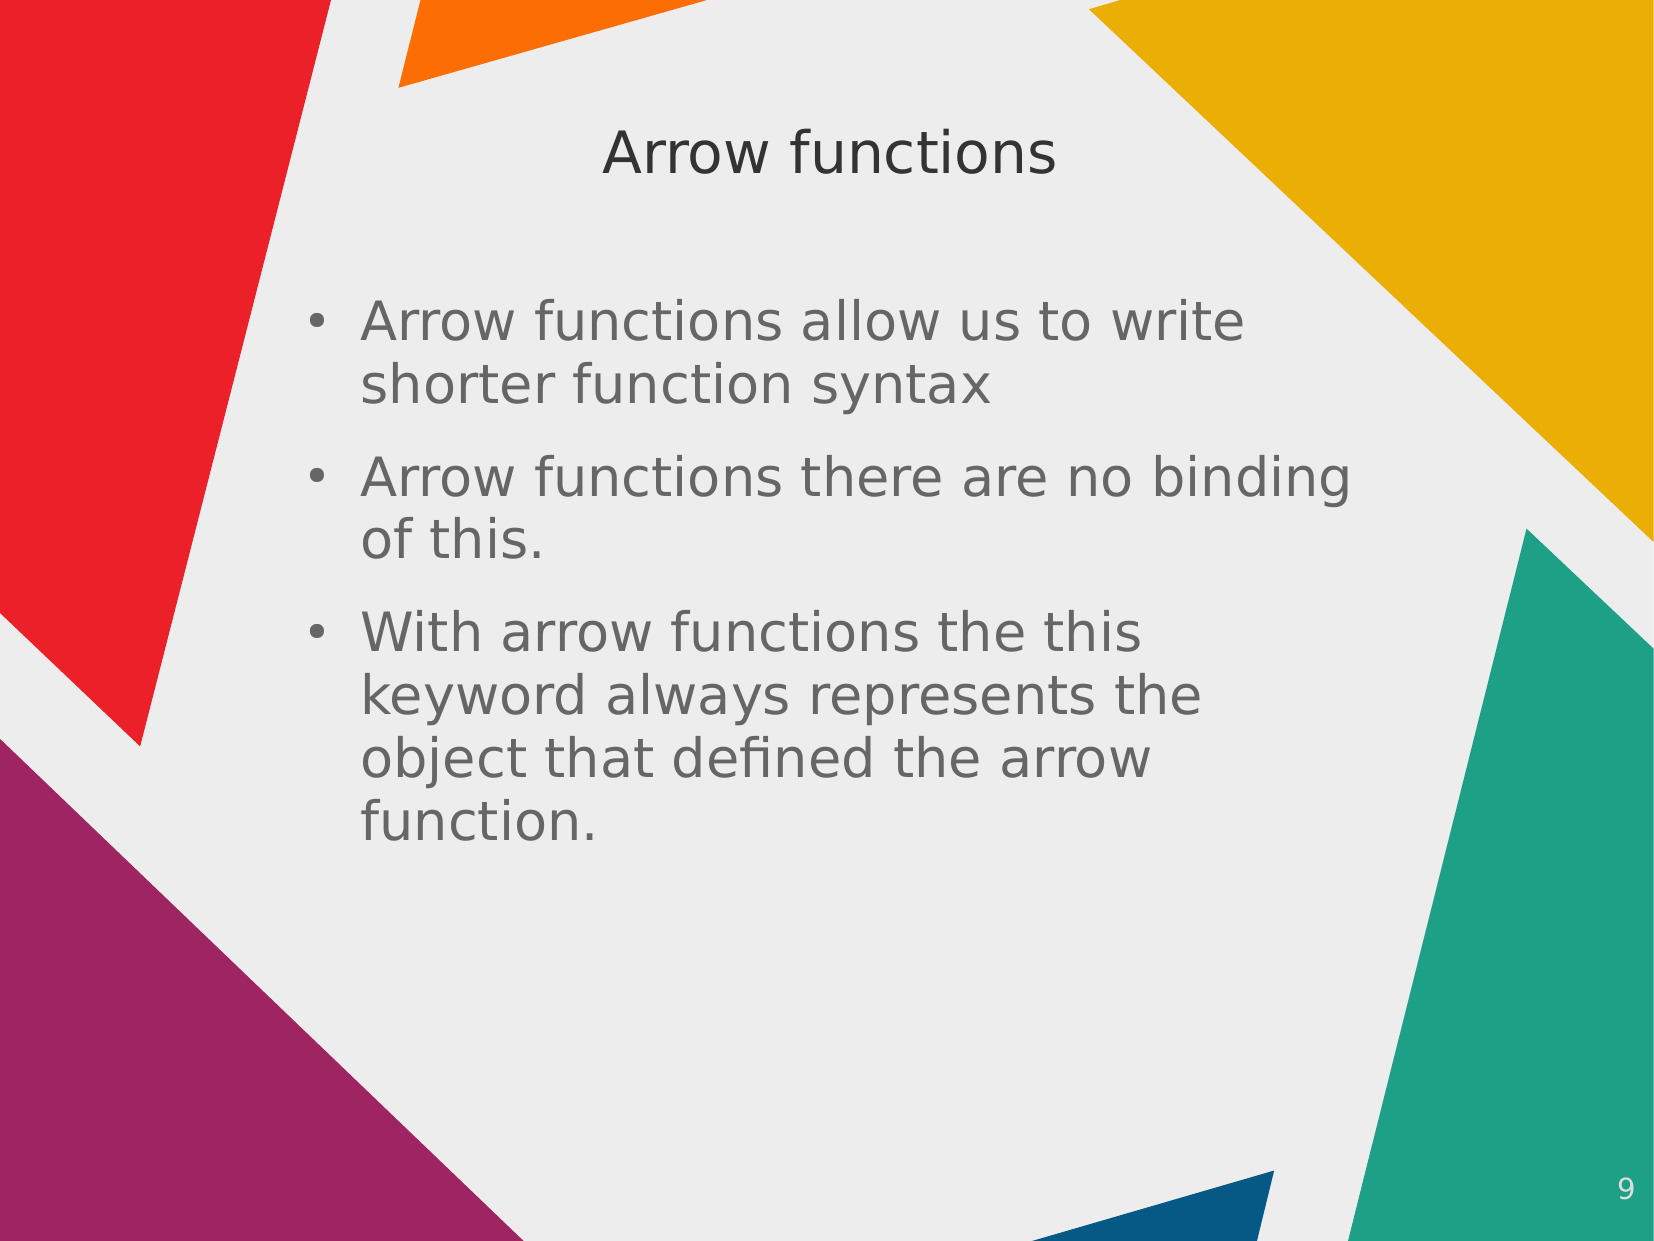

# Arrow functions
Arrow functions allow us to write shorter function syntax
Arrow functions there are no binding of this.
With arrow functions the this keyword always represents the object that defined the arrow function.
9